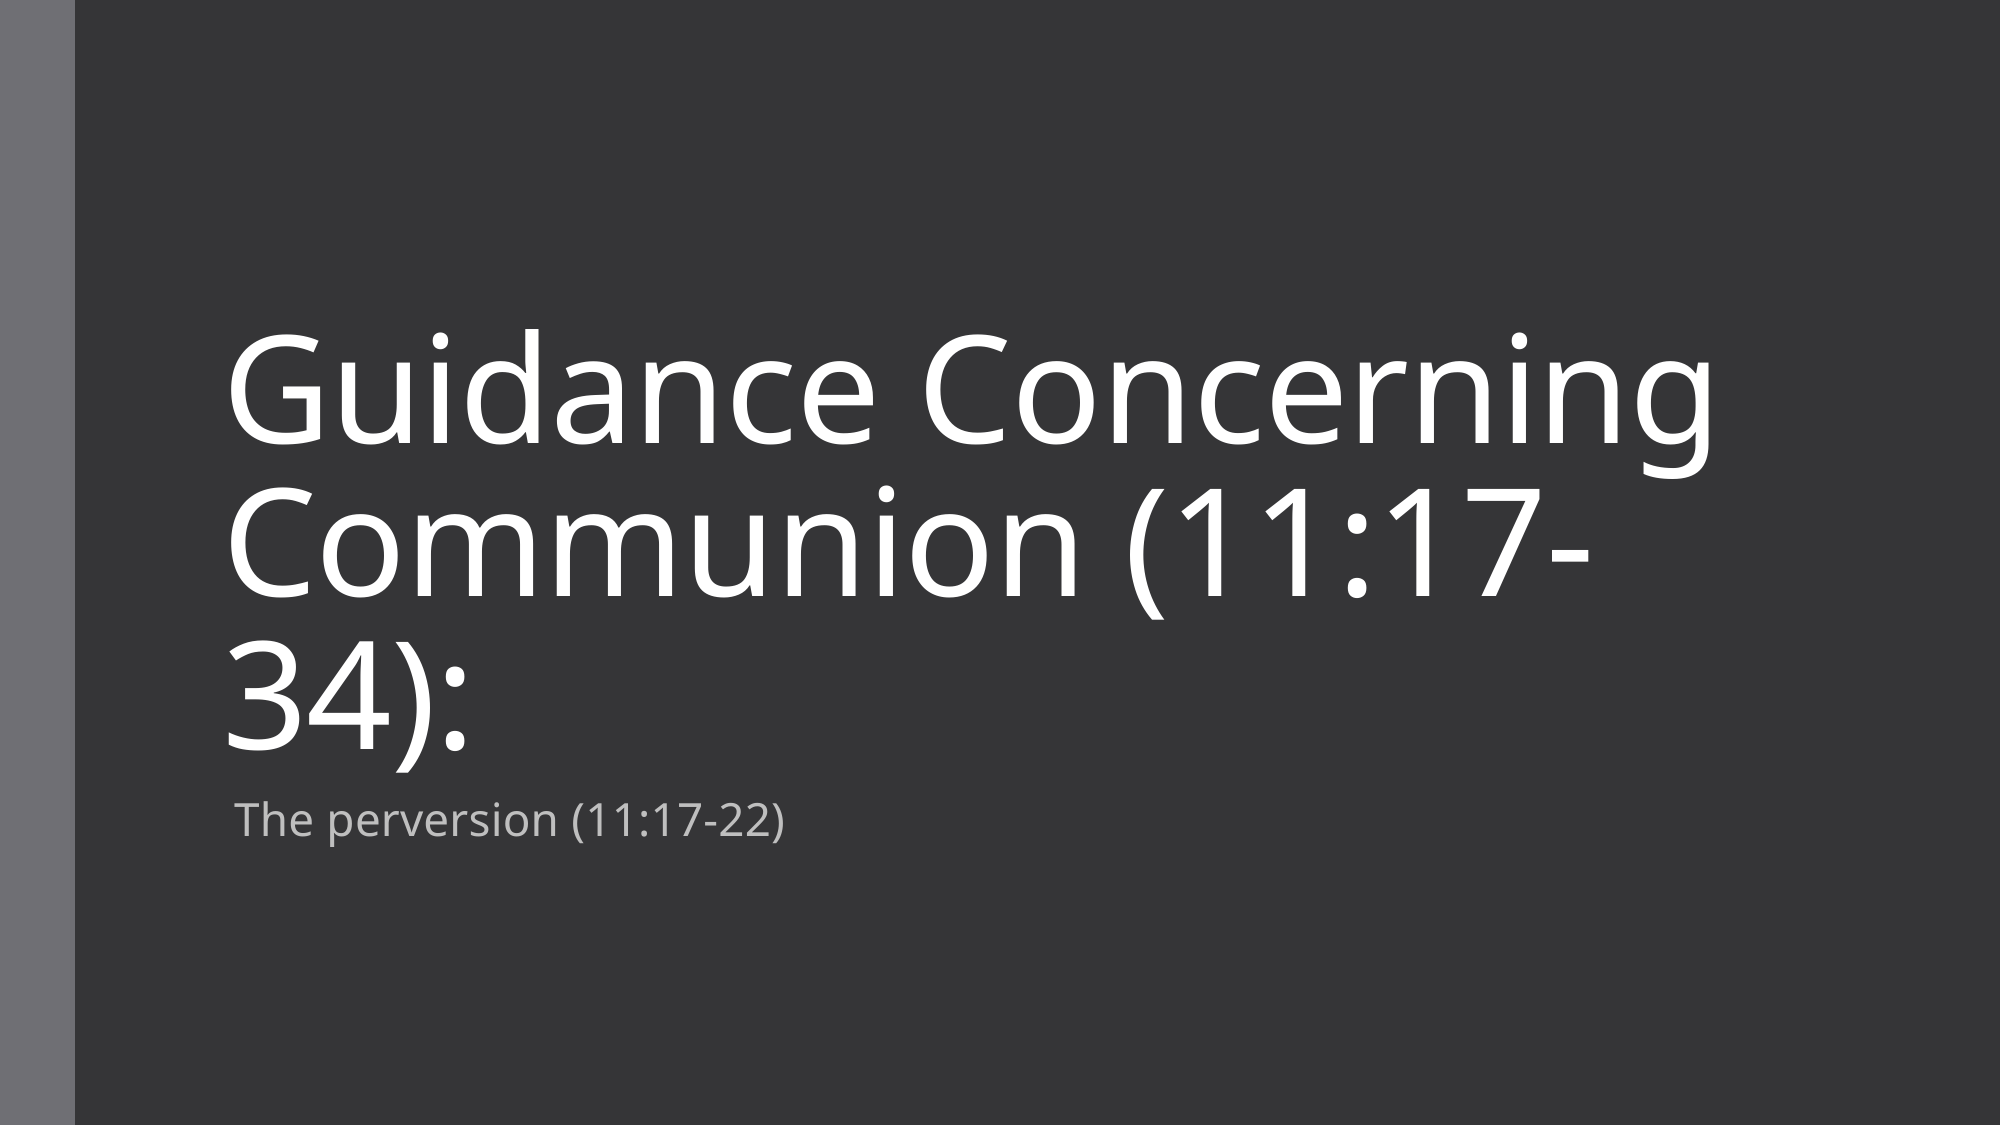

# Guidance Concerning Communion (11:17-34):
 The perversion (11:17-22)